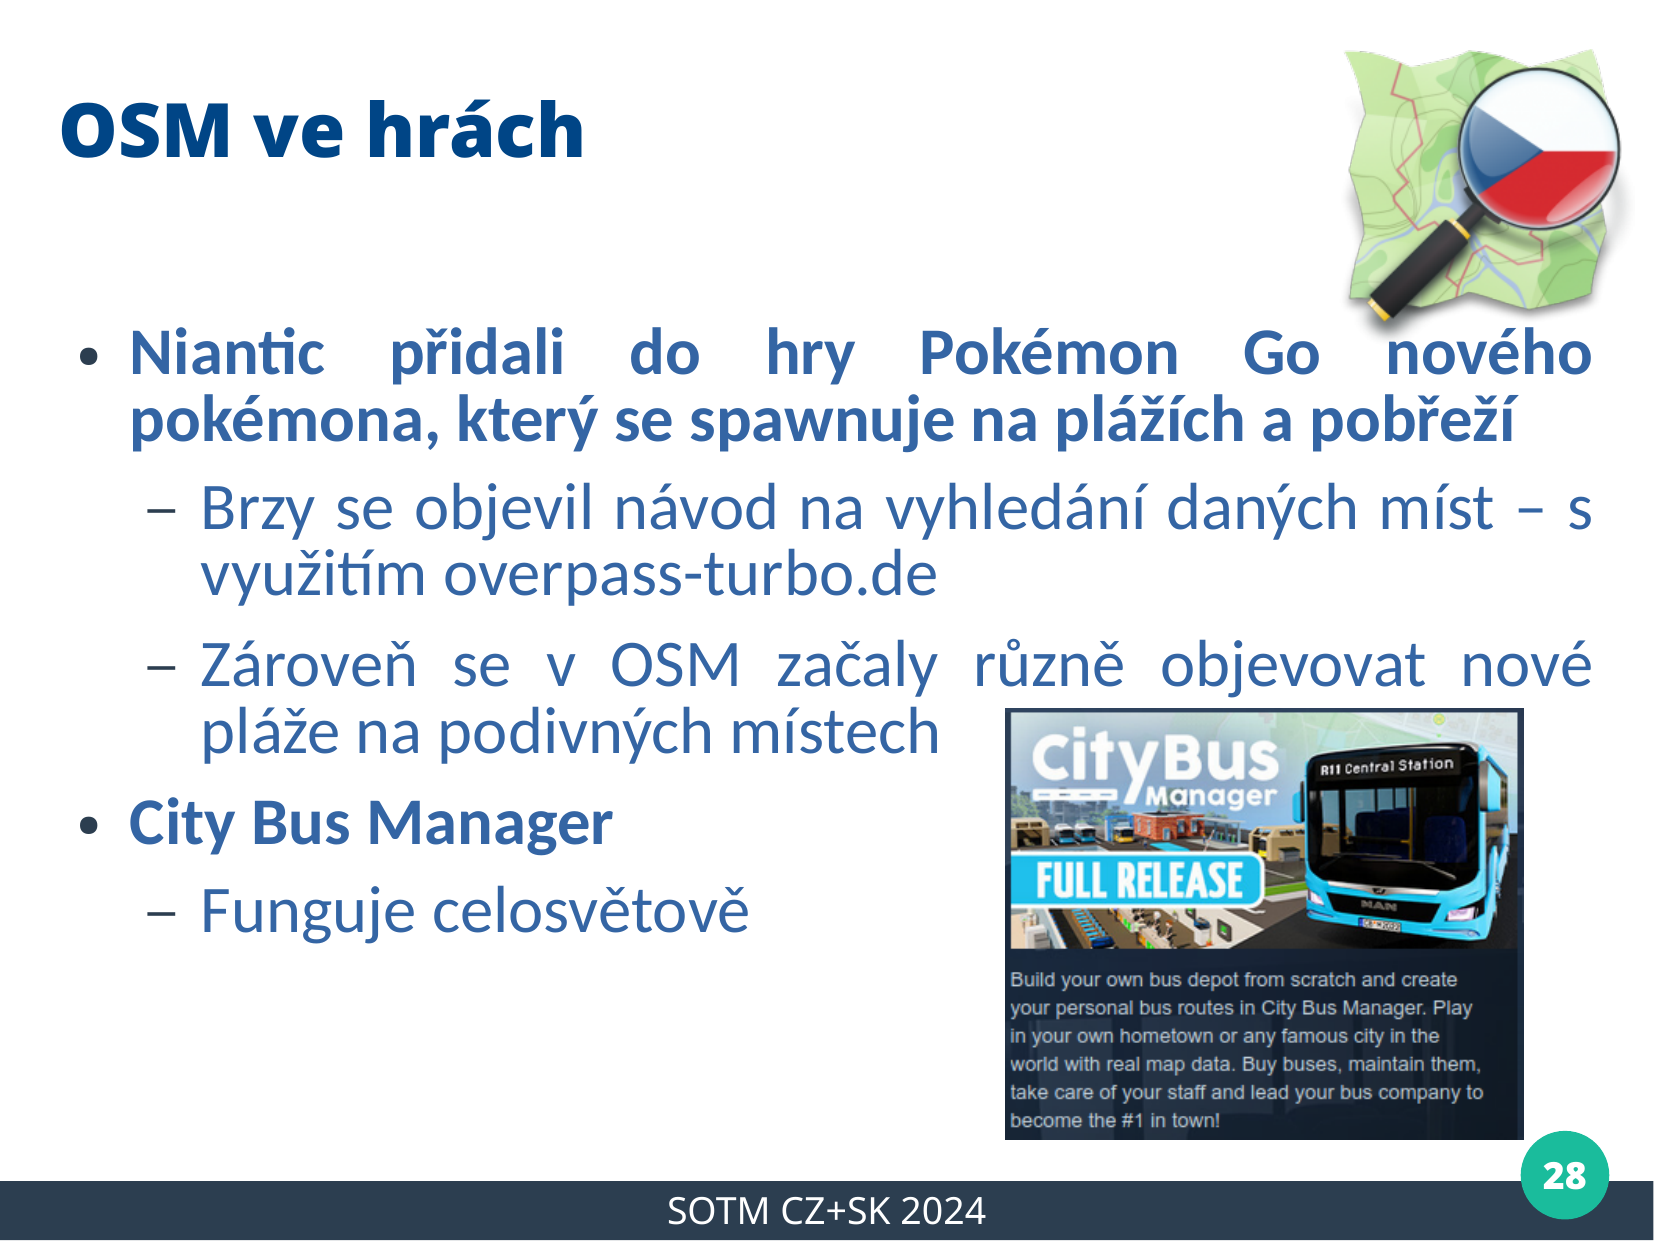

# OSM ve hrách
Niantic přidali do hry Pokémon Go nového pokémona, který se spawnuje na plážích a pobřeží
Brzy se objevil návod na vyhledání daných míst – s využitím overpass-turbo.de
Zároveň se v OSM začaly různě objevovat nové pláže na podivných místech
City Bus Manager
Funguje celosvětově
28
SOTM CZ+SK 2024